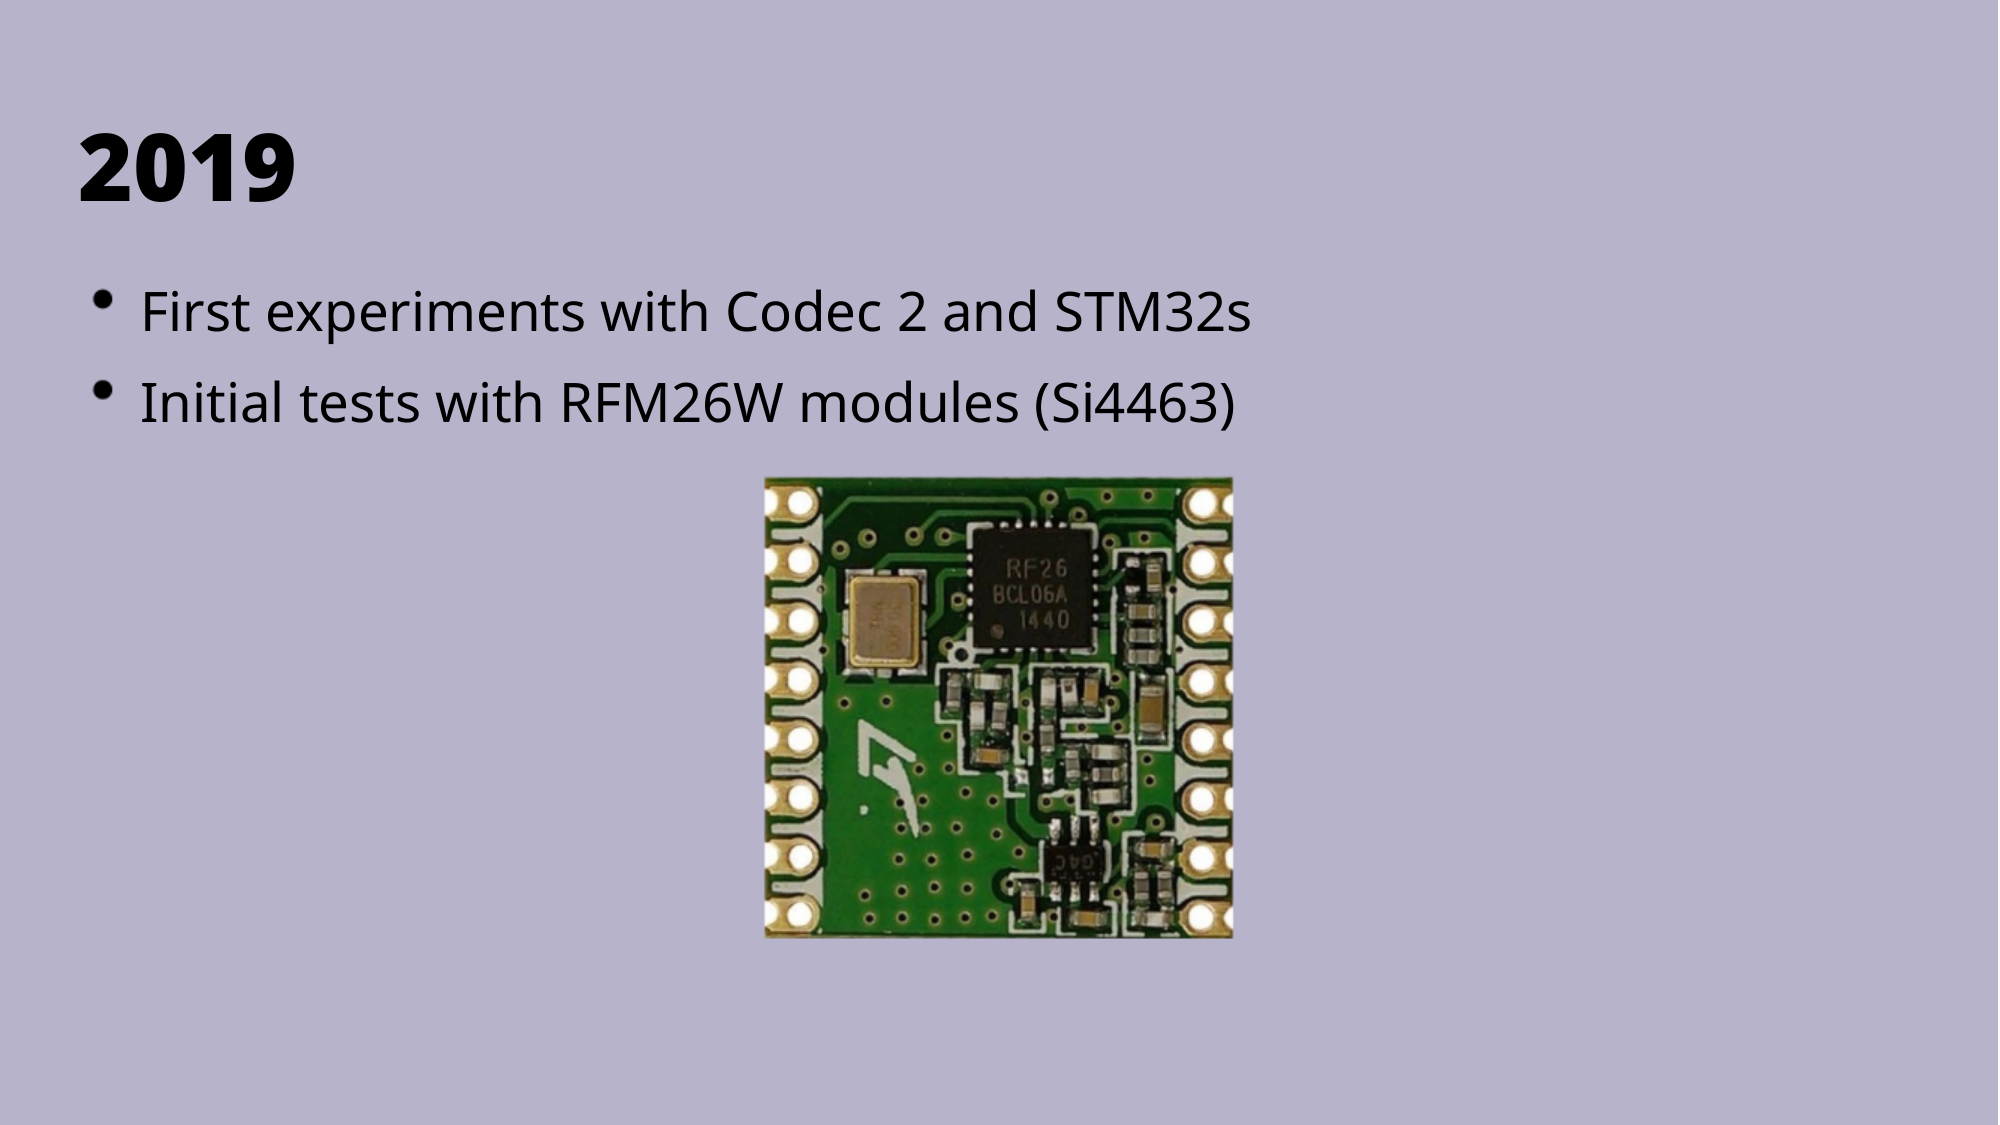

2019
First experiments with Codec 2 and STM32s
Initial tests with RFM26W modules (Si4463)